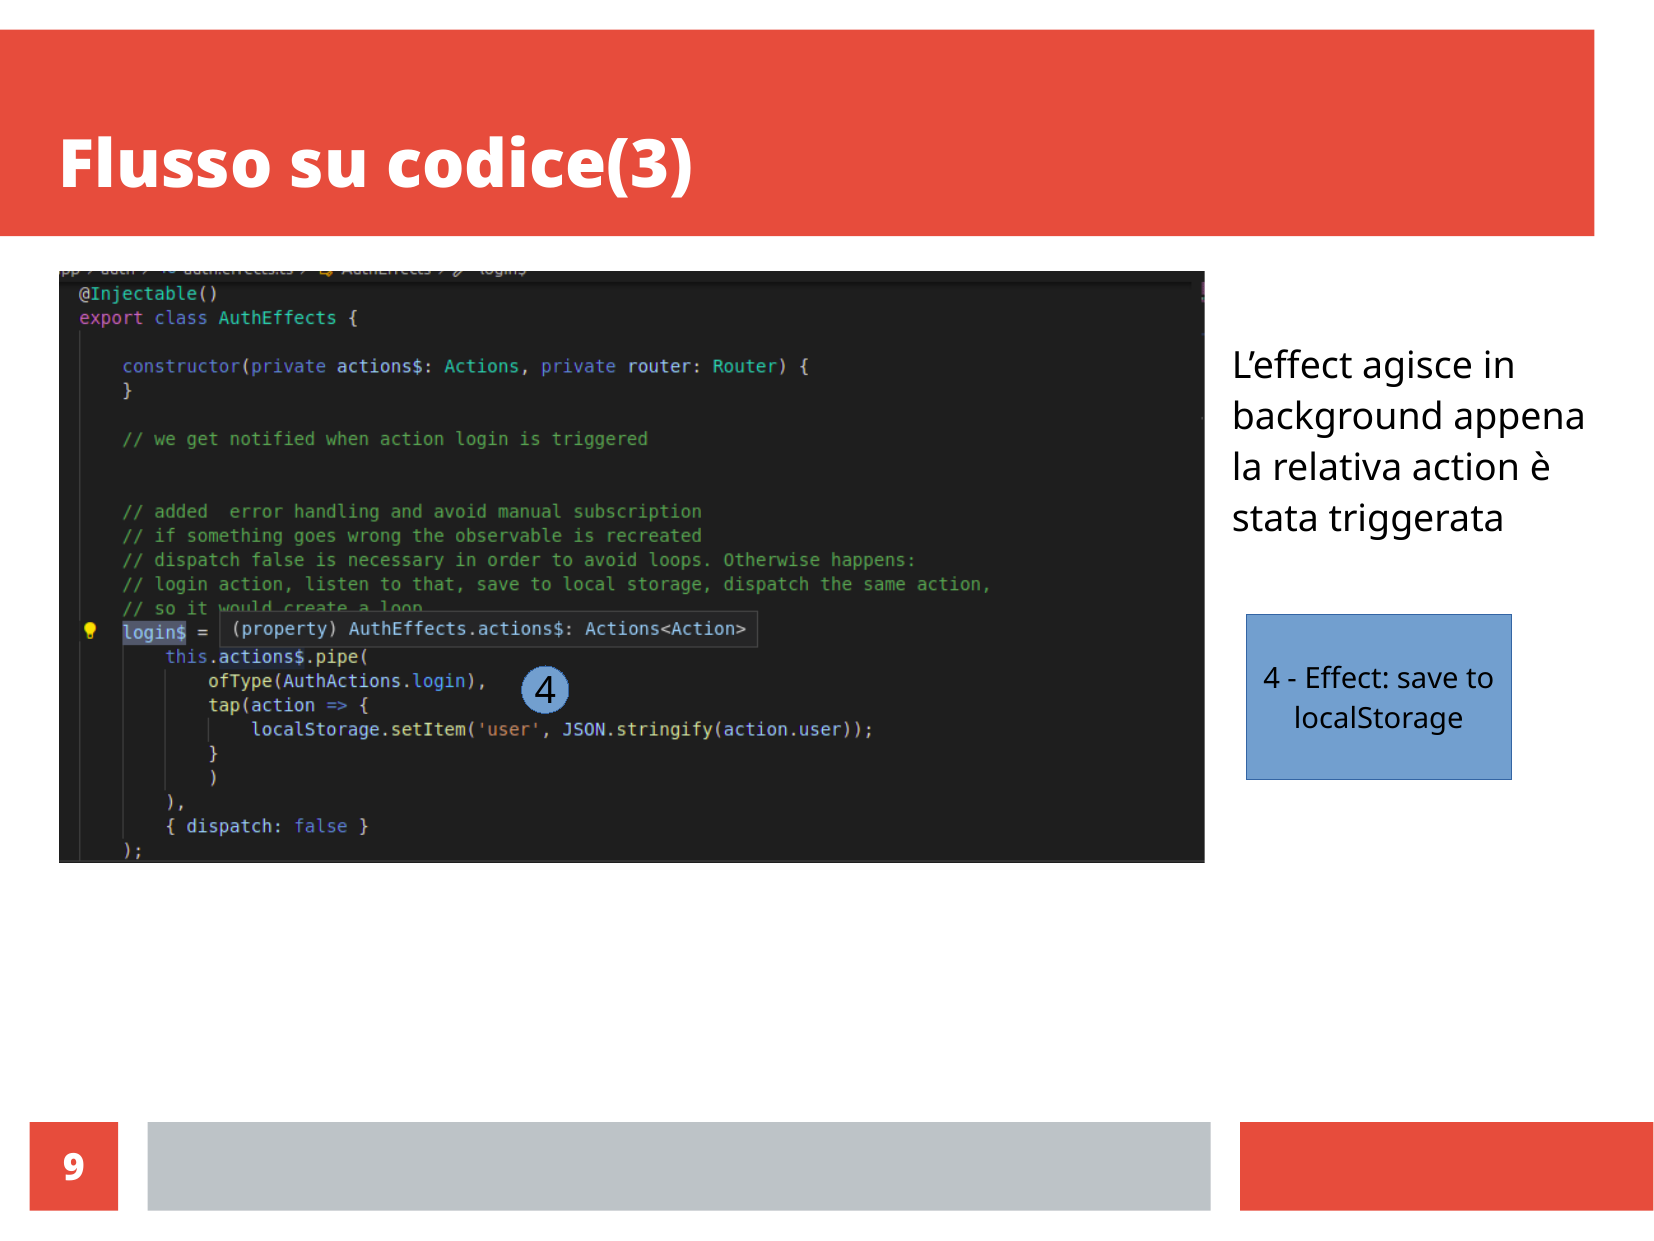

# Flusso su codice(3)
L’effect agisce in background appena la relativa action è stata triggerata
login$
4 - Effect: save to
localStorage
4
9